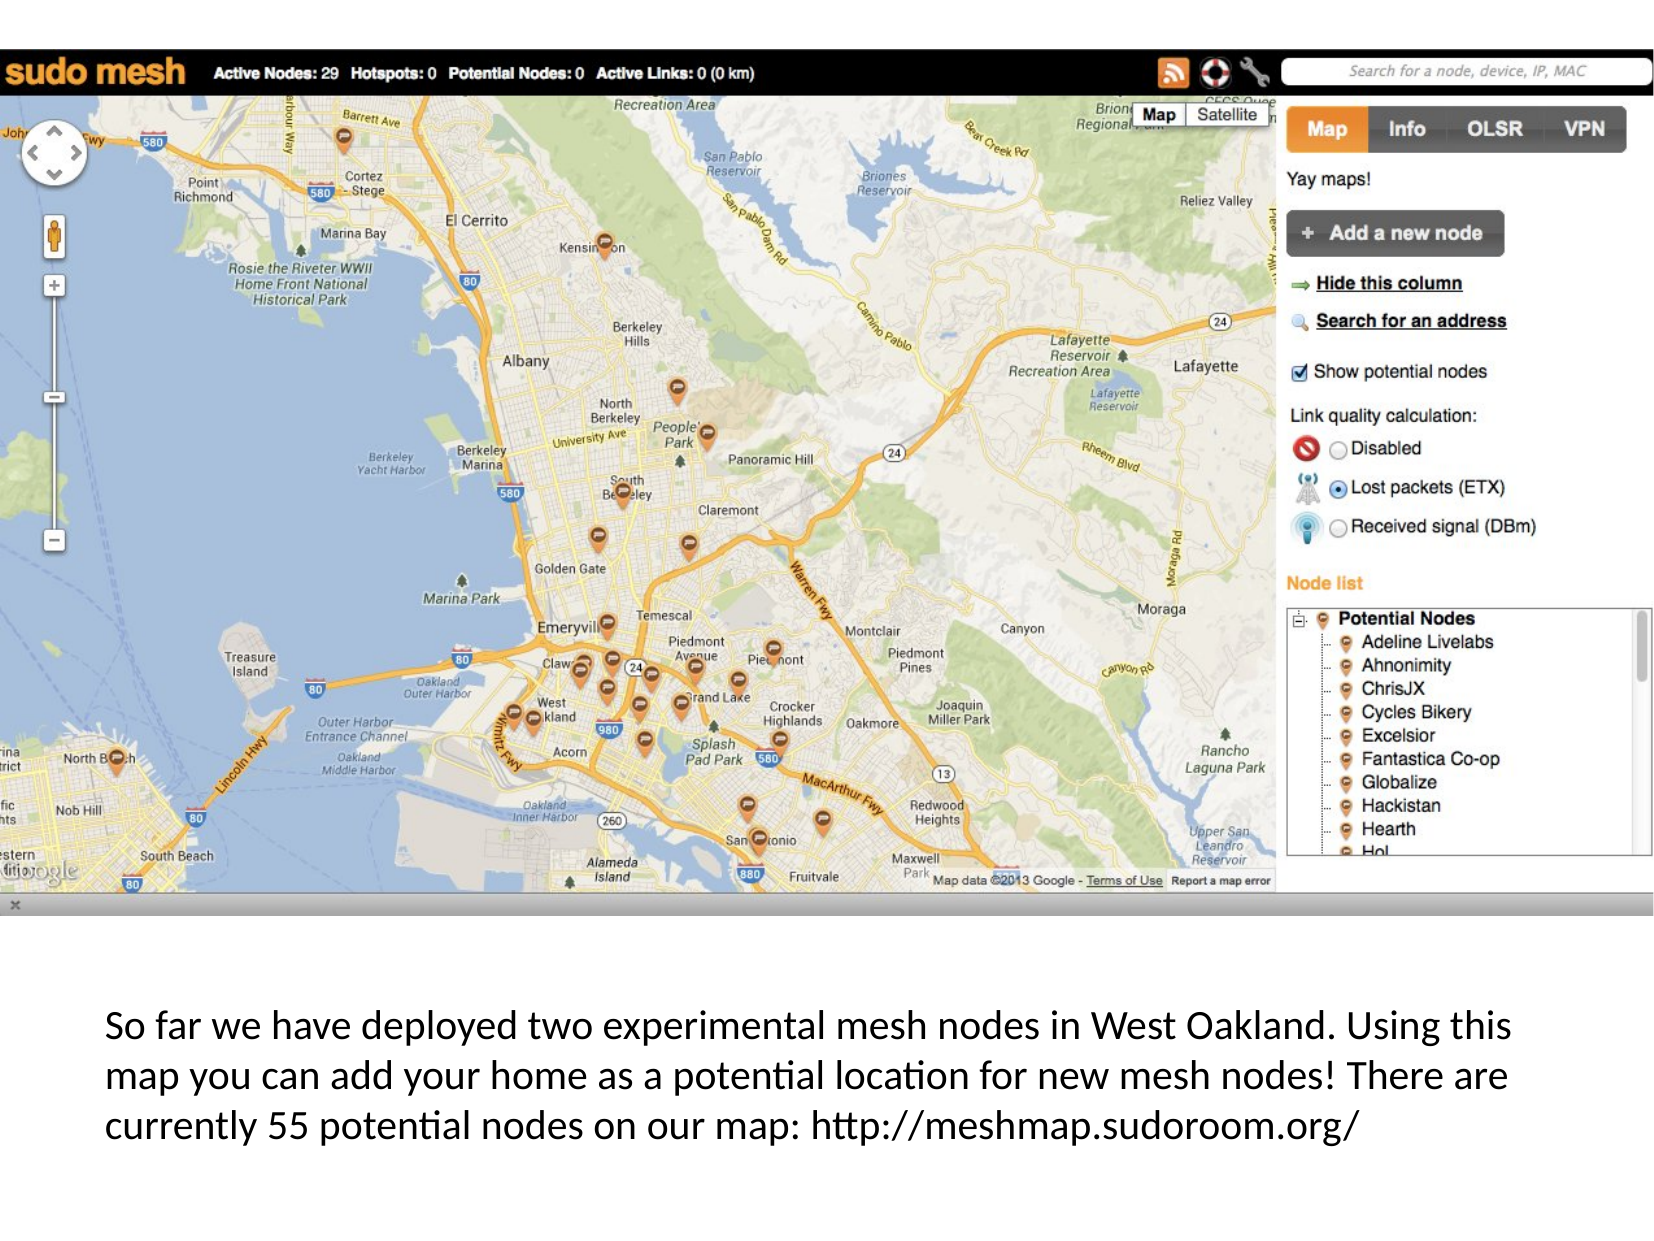

# What’s a mesh?
	Free as in freedom alternative internet.
So far we have deployed two experimental mesh nodes in West Oakland. Using this map you can add your home as a potential location for new mesh nodes! There are currently 55 potential nodes on our map: http://meshmap.sudoroom.org/